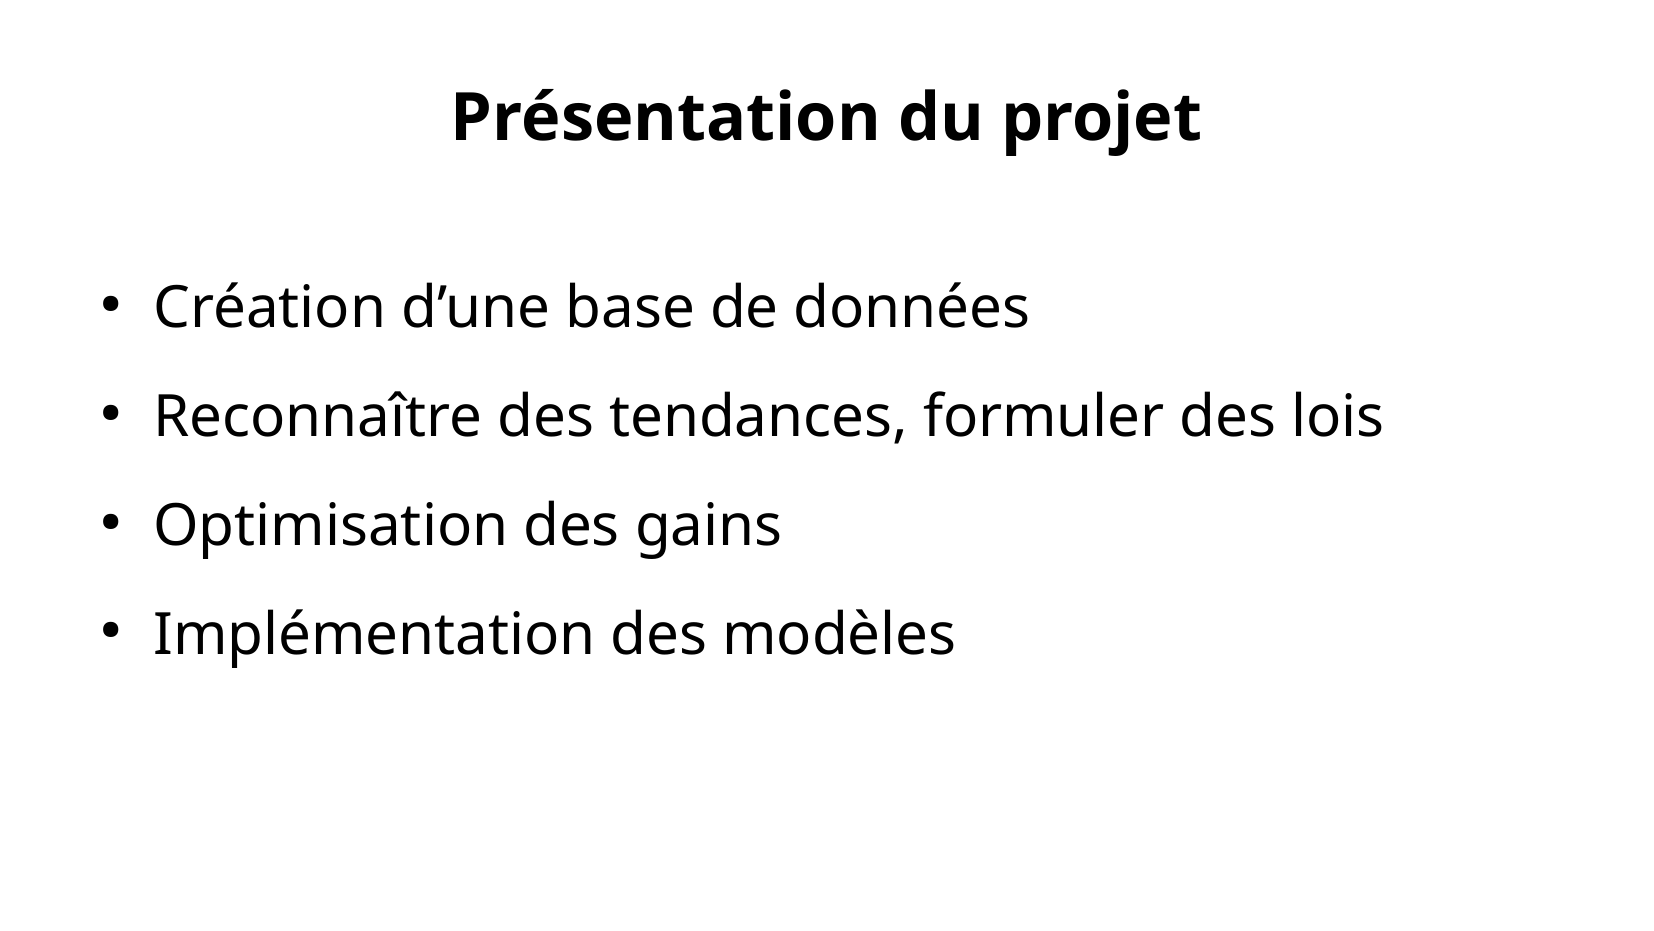

# Présentation du projet
Création d’une base de données
Reconnaître des tendances, formuler des lois
Optimisation des gains
Implémentation des modèles